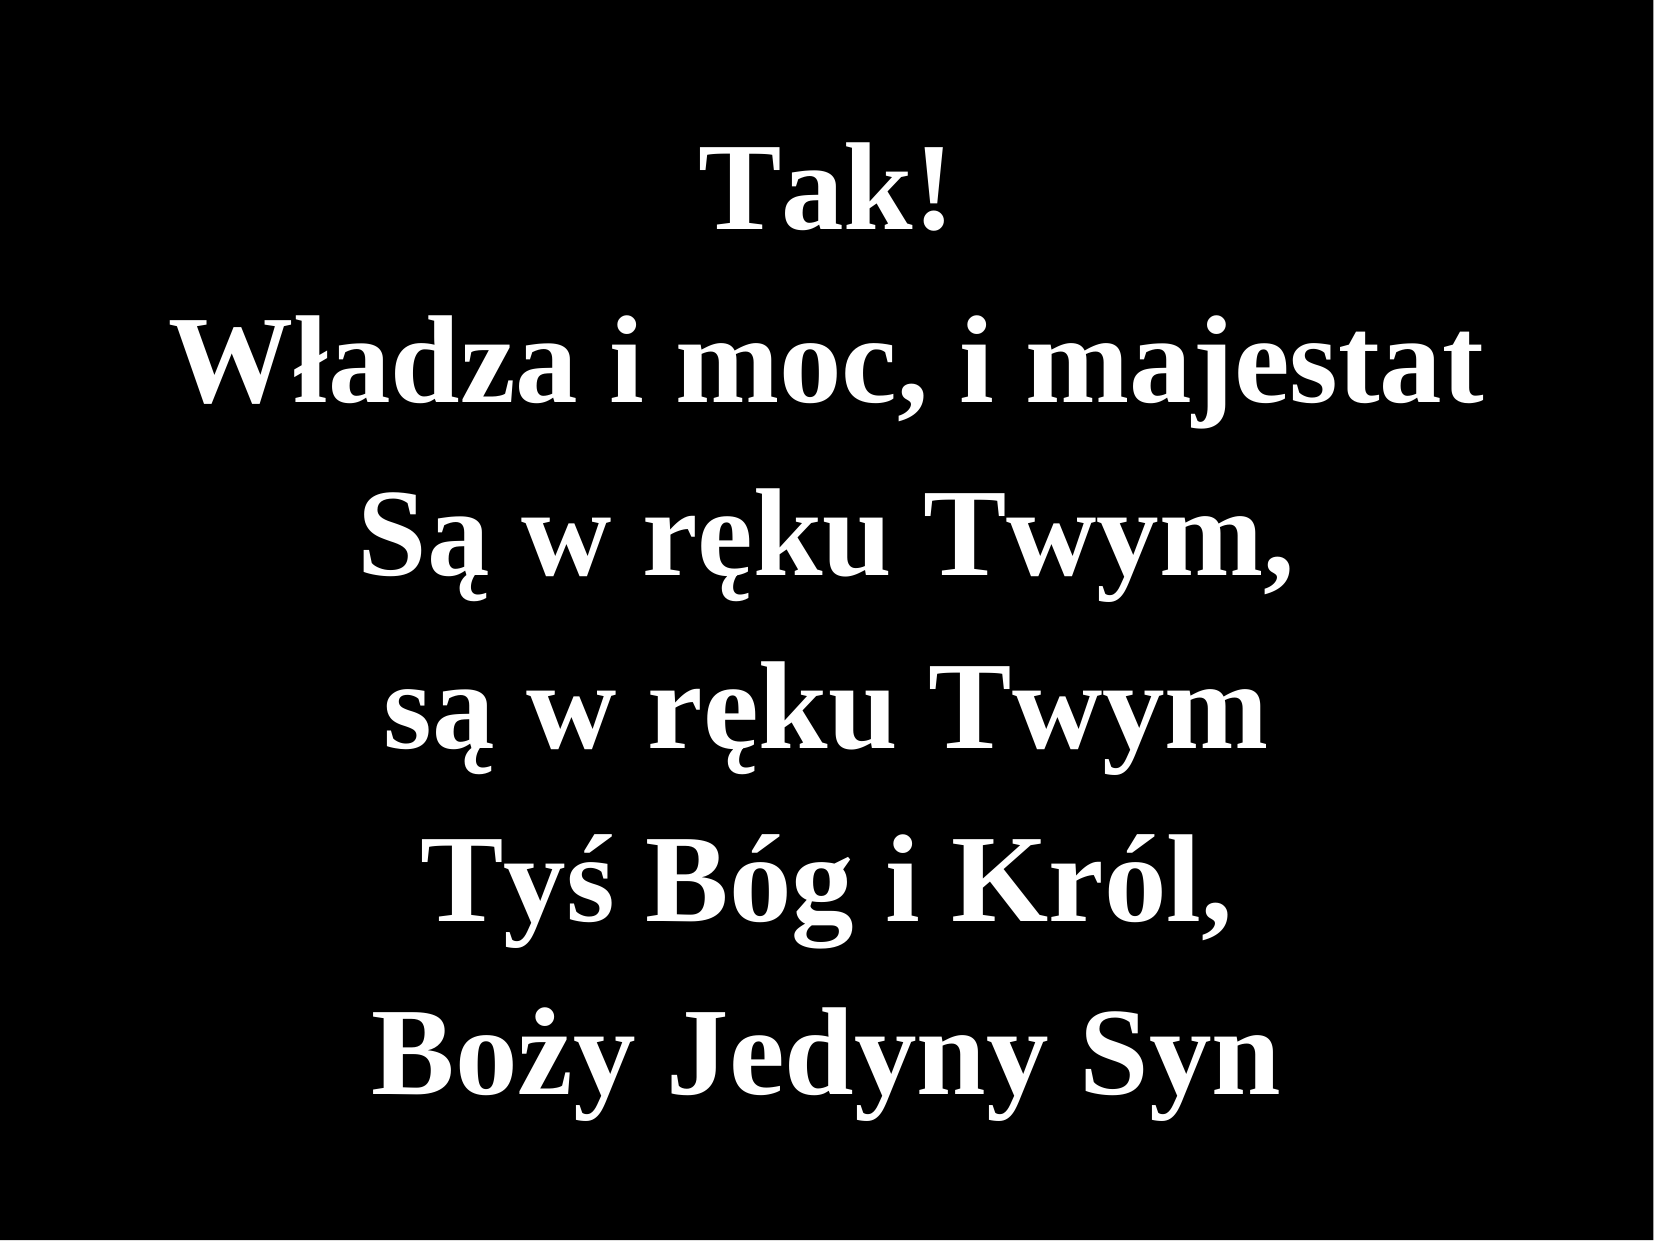

# Tak! ppp Władza i moc, i majestat ppp Są w ręku Twym, ppp są w ręku Twym ppp Tyś Bóg i Król, ppp Boży Jedyny Syn